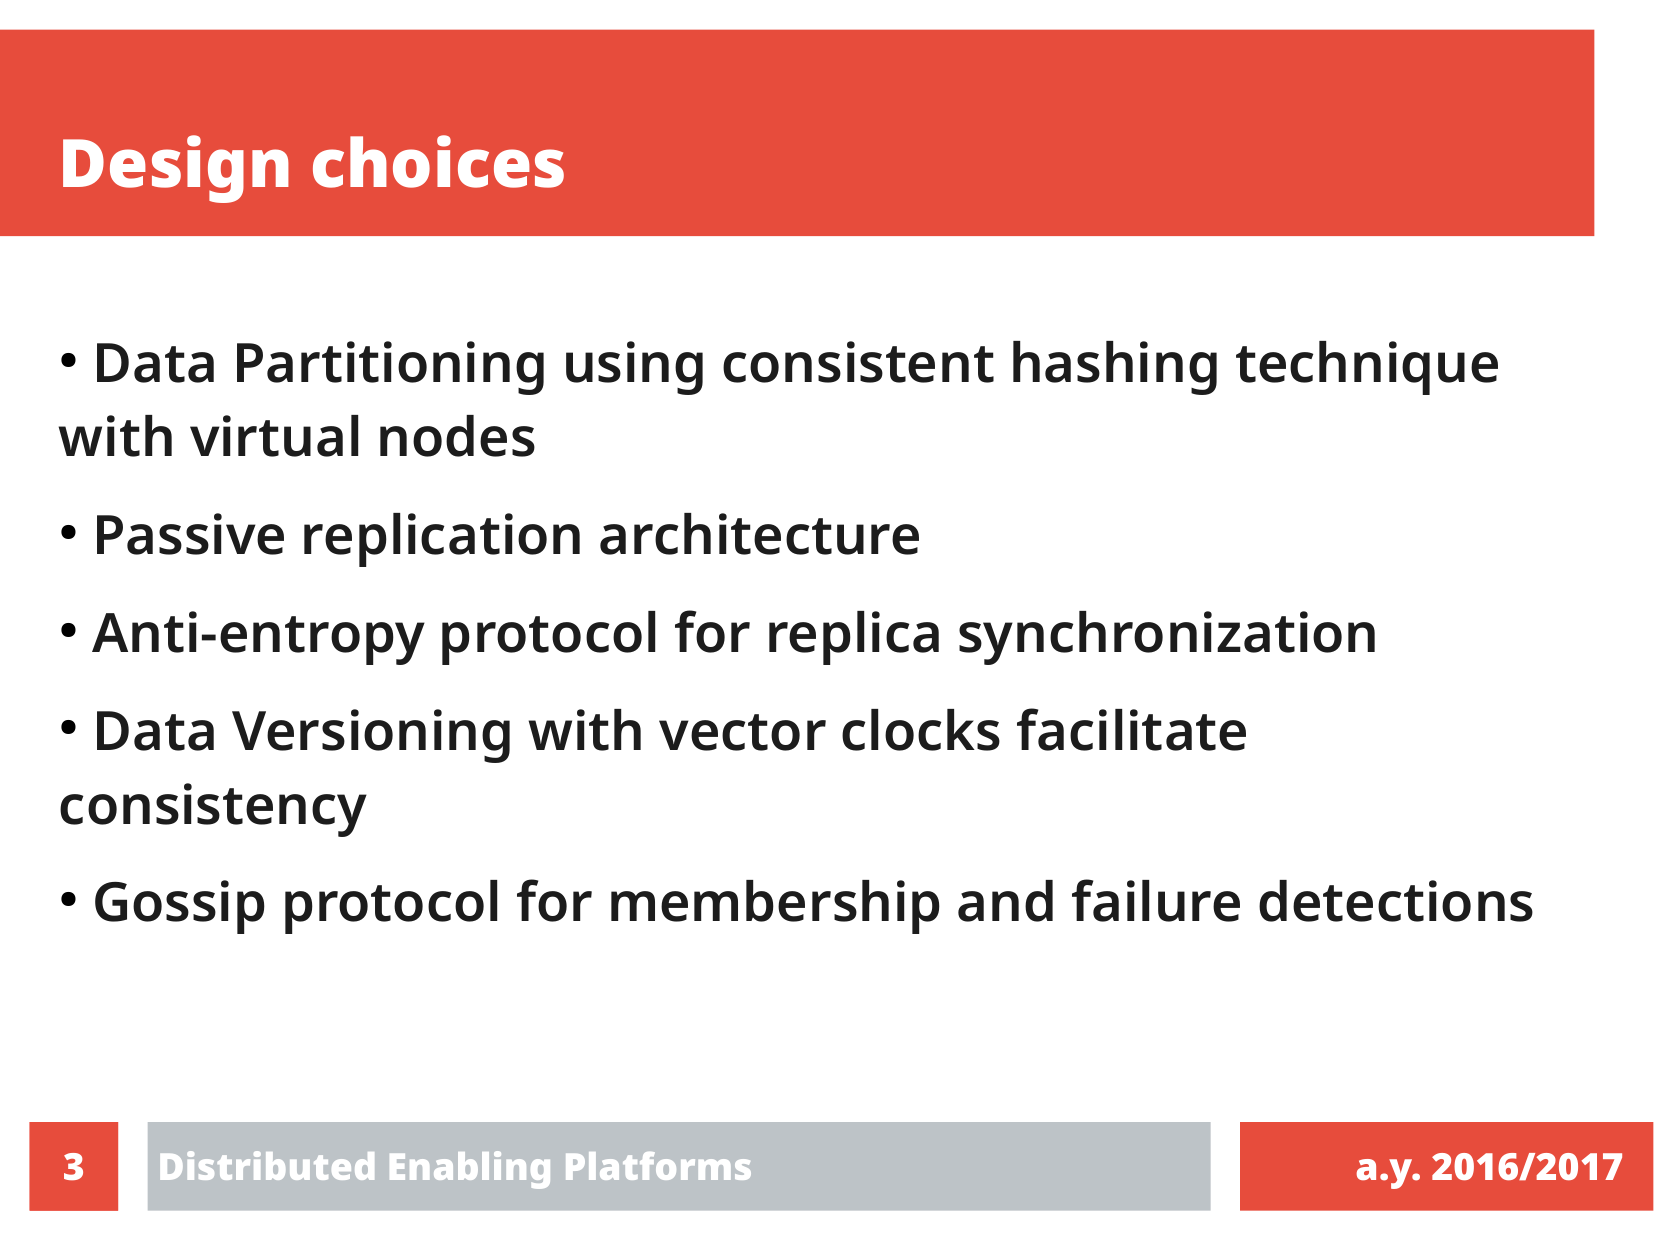

# Design choices
 Data Partitioning using consistent hashing technique with virtual nodes
 Passive replication architecture
 Anti-entropy protocol for replica synchronization
 Data Versioning with vector clocks facilitate consistency
 Gossip protocol for membership and failure detections
3
Distributed Enabling Platforms
a.y. 2016/2017